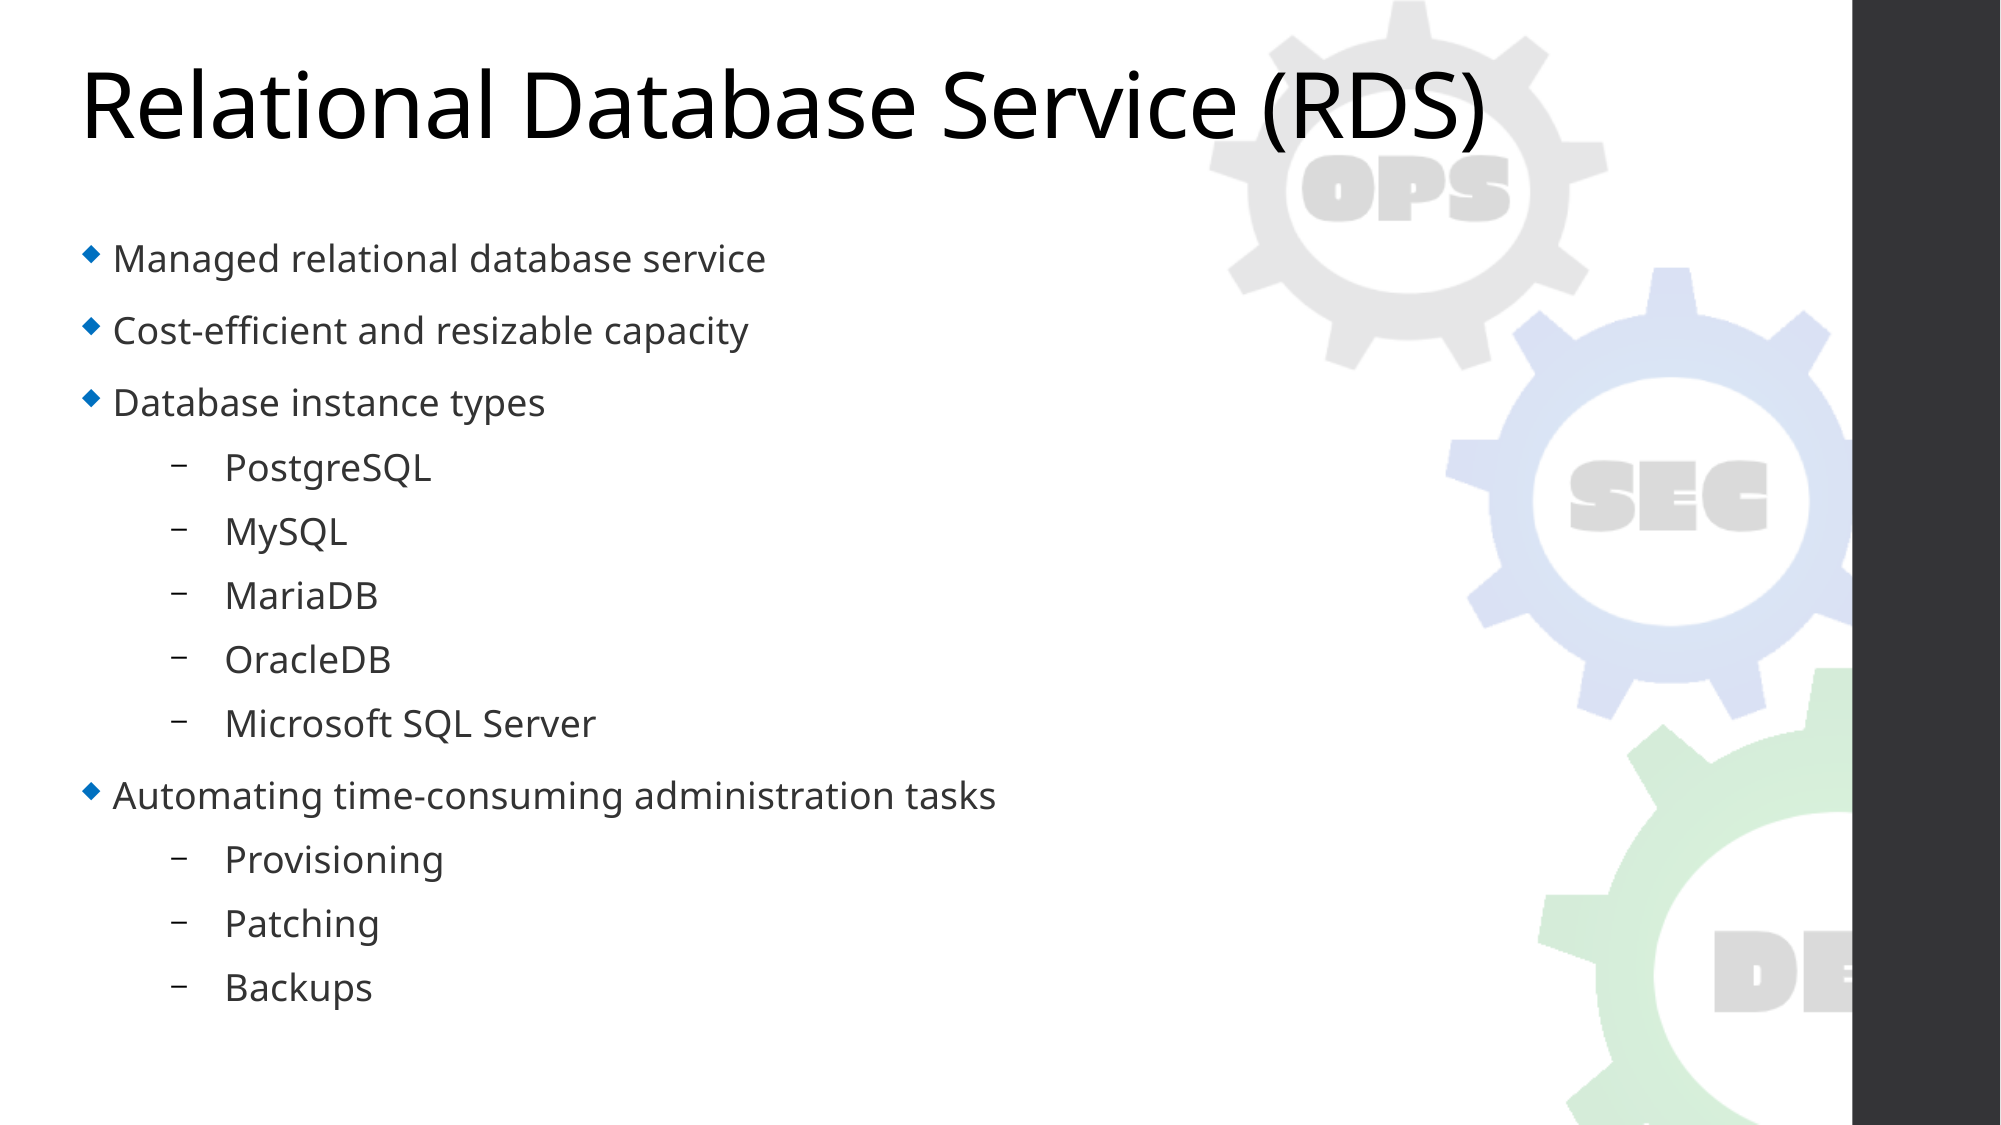

# Relational Database Service (RDS)
Managed relational database service
Cost-eﬃcient and resizable capacity
Database instance types
PostgreSQL
MySQL
MariaDB
OracleDB
Microsoft SQL Server
Automating time-consuming administration tasks
Provisioning
Patching
Backups